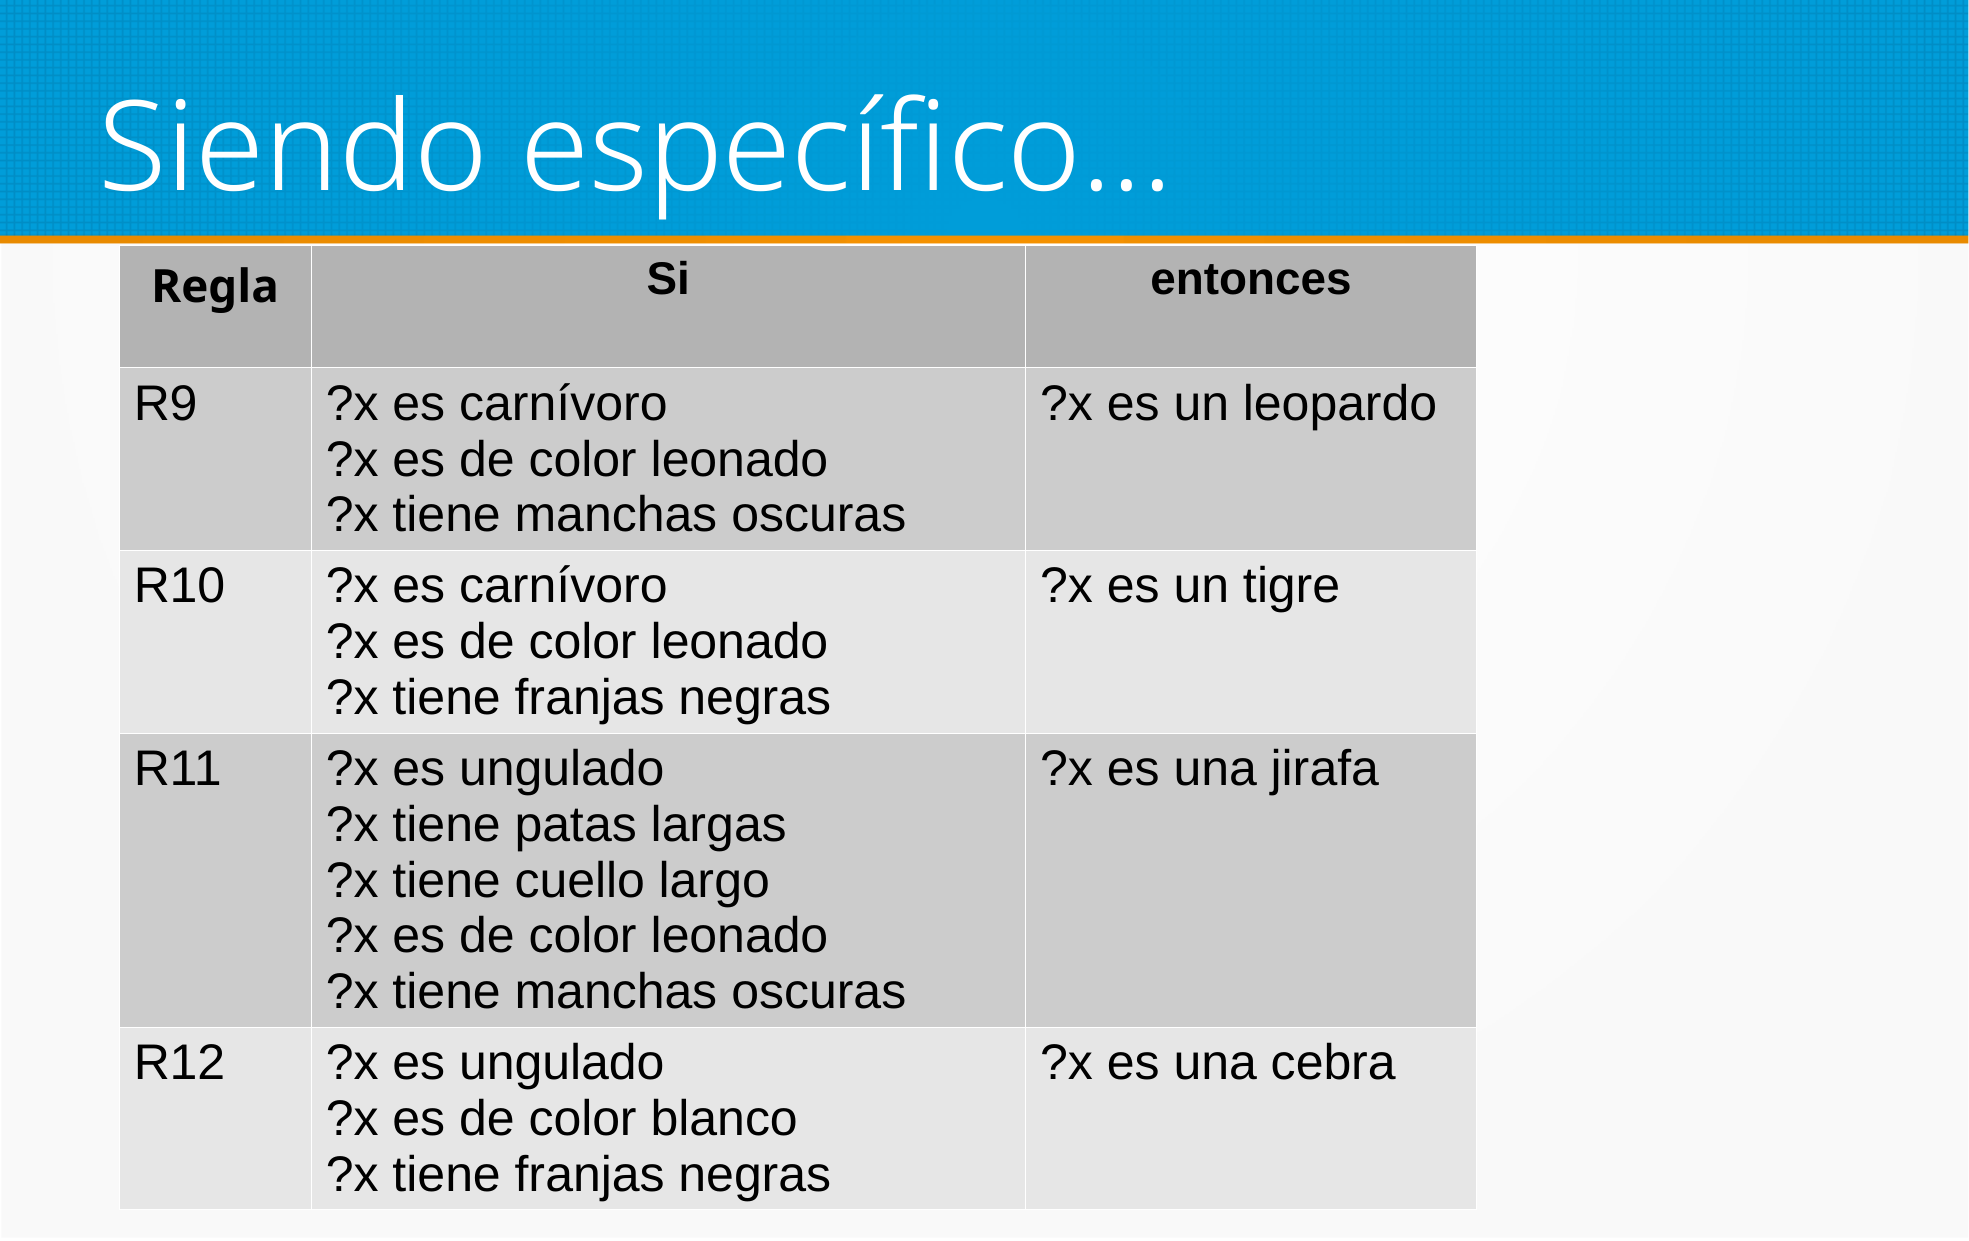

# Siendo específico...
| Regla | Si | entonces |
| --- | --- | --- |
| R9 | ?x es carnívoro ?x es de color leonado ?x tiene manchas oscuras | ?x es un leopardo |
| R10 | ?x es carnívoro ?x es de color leonado ?x tiene franjas negras | ?x es un tigre |
| R11 | ?x es ungulado ?x tiene patas largas ?x tiene cuello largo ?x es de color leonado ?x tiene manchas oscuras | ?x es una jirafa |
| R12 | ?x es ungulado ?x es de color blanco ?x tiene franjas negras | ?x es una cebra |